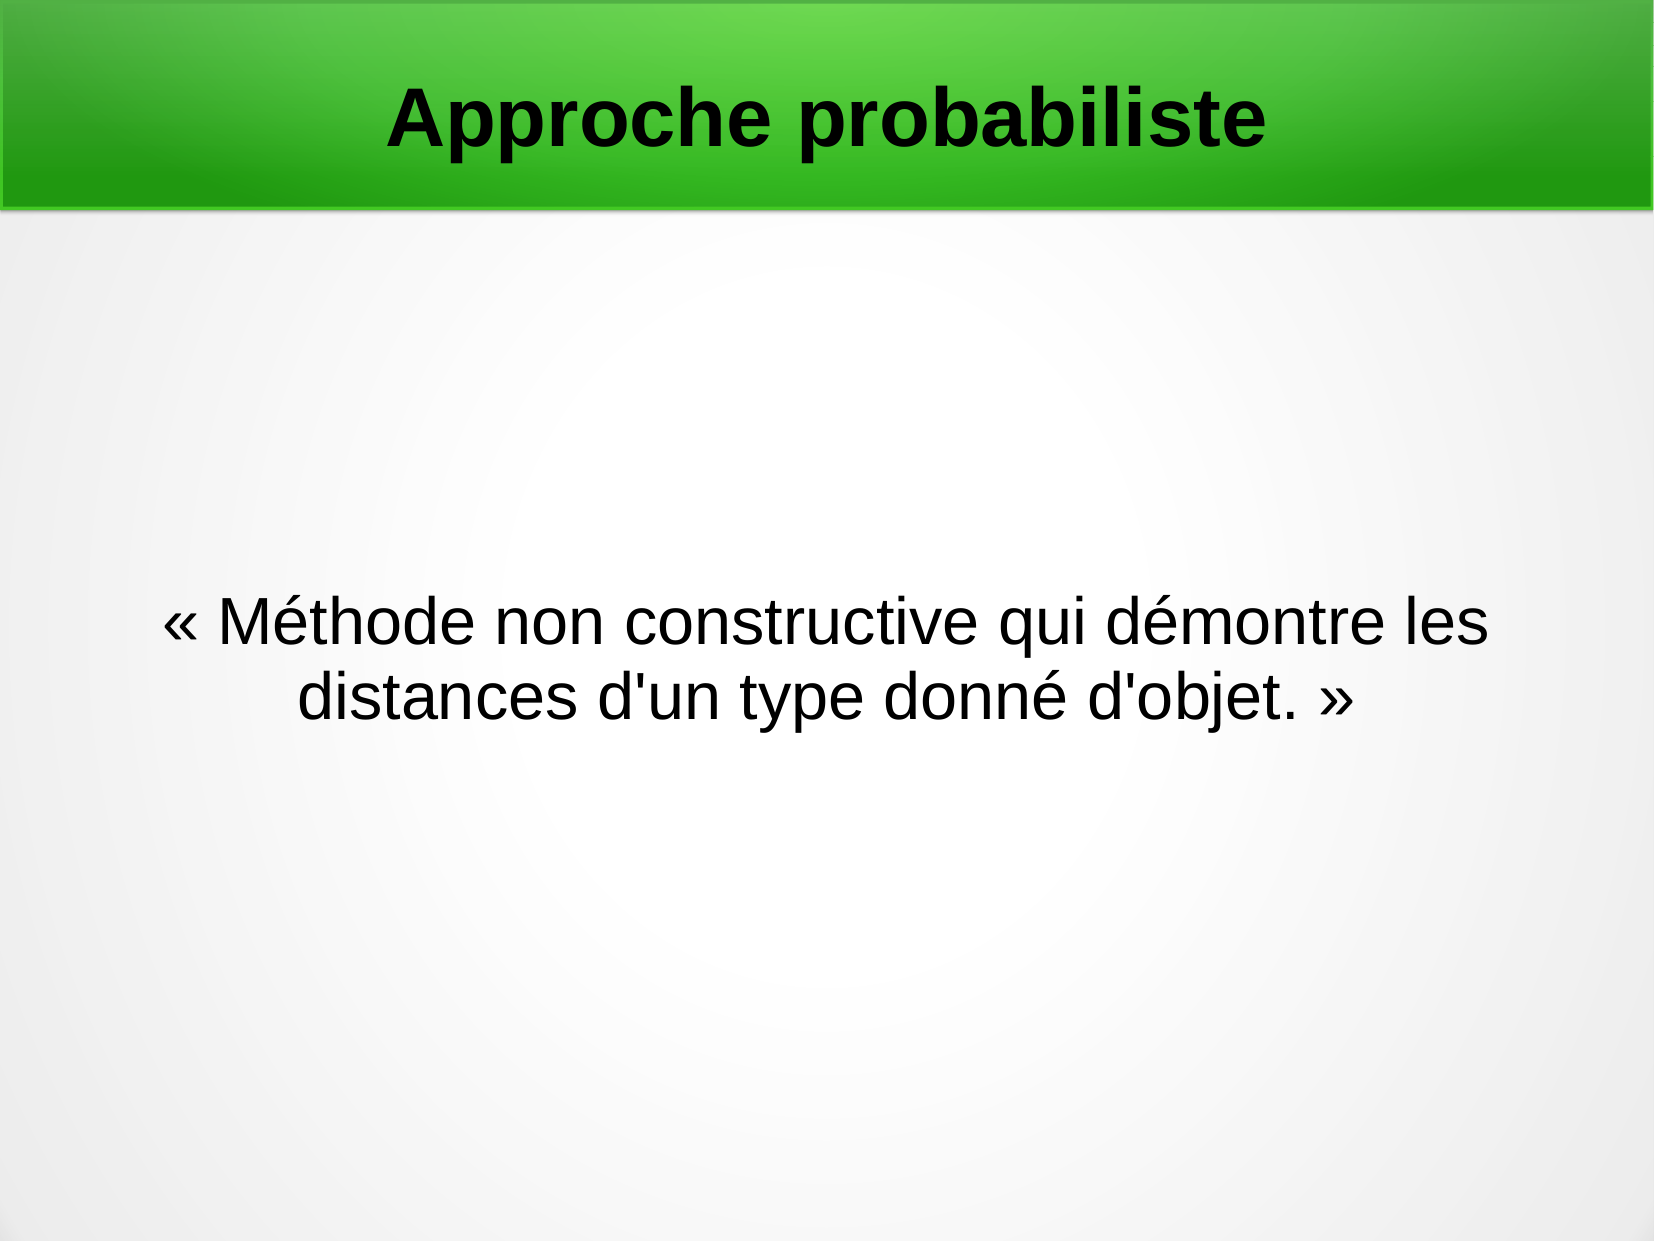

# Approche probabiliste
« Méthode non constructive qui démontre les distances d'un type donné d'objet. »